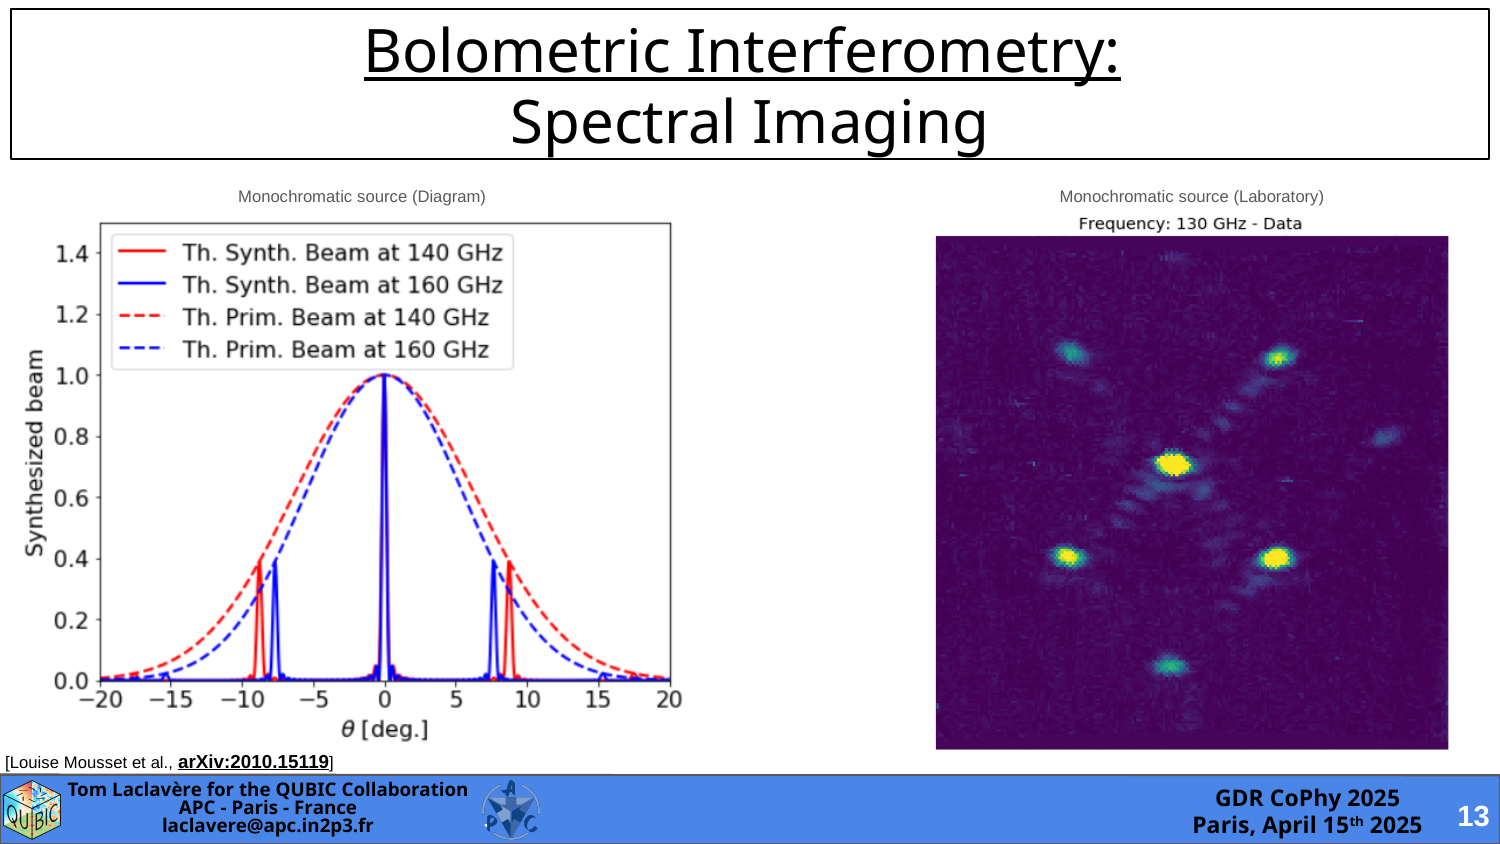

# Bolometric Interferometry: Spectral Imaging
Monochromatic source (Diagram)
Monochromatic source (Laboratory)
[Louise Mousset et al., arXiv:2010.15119]